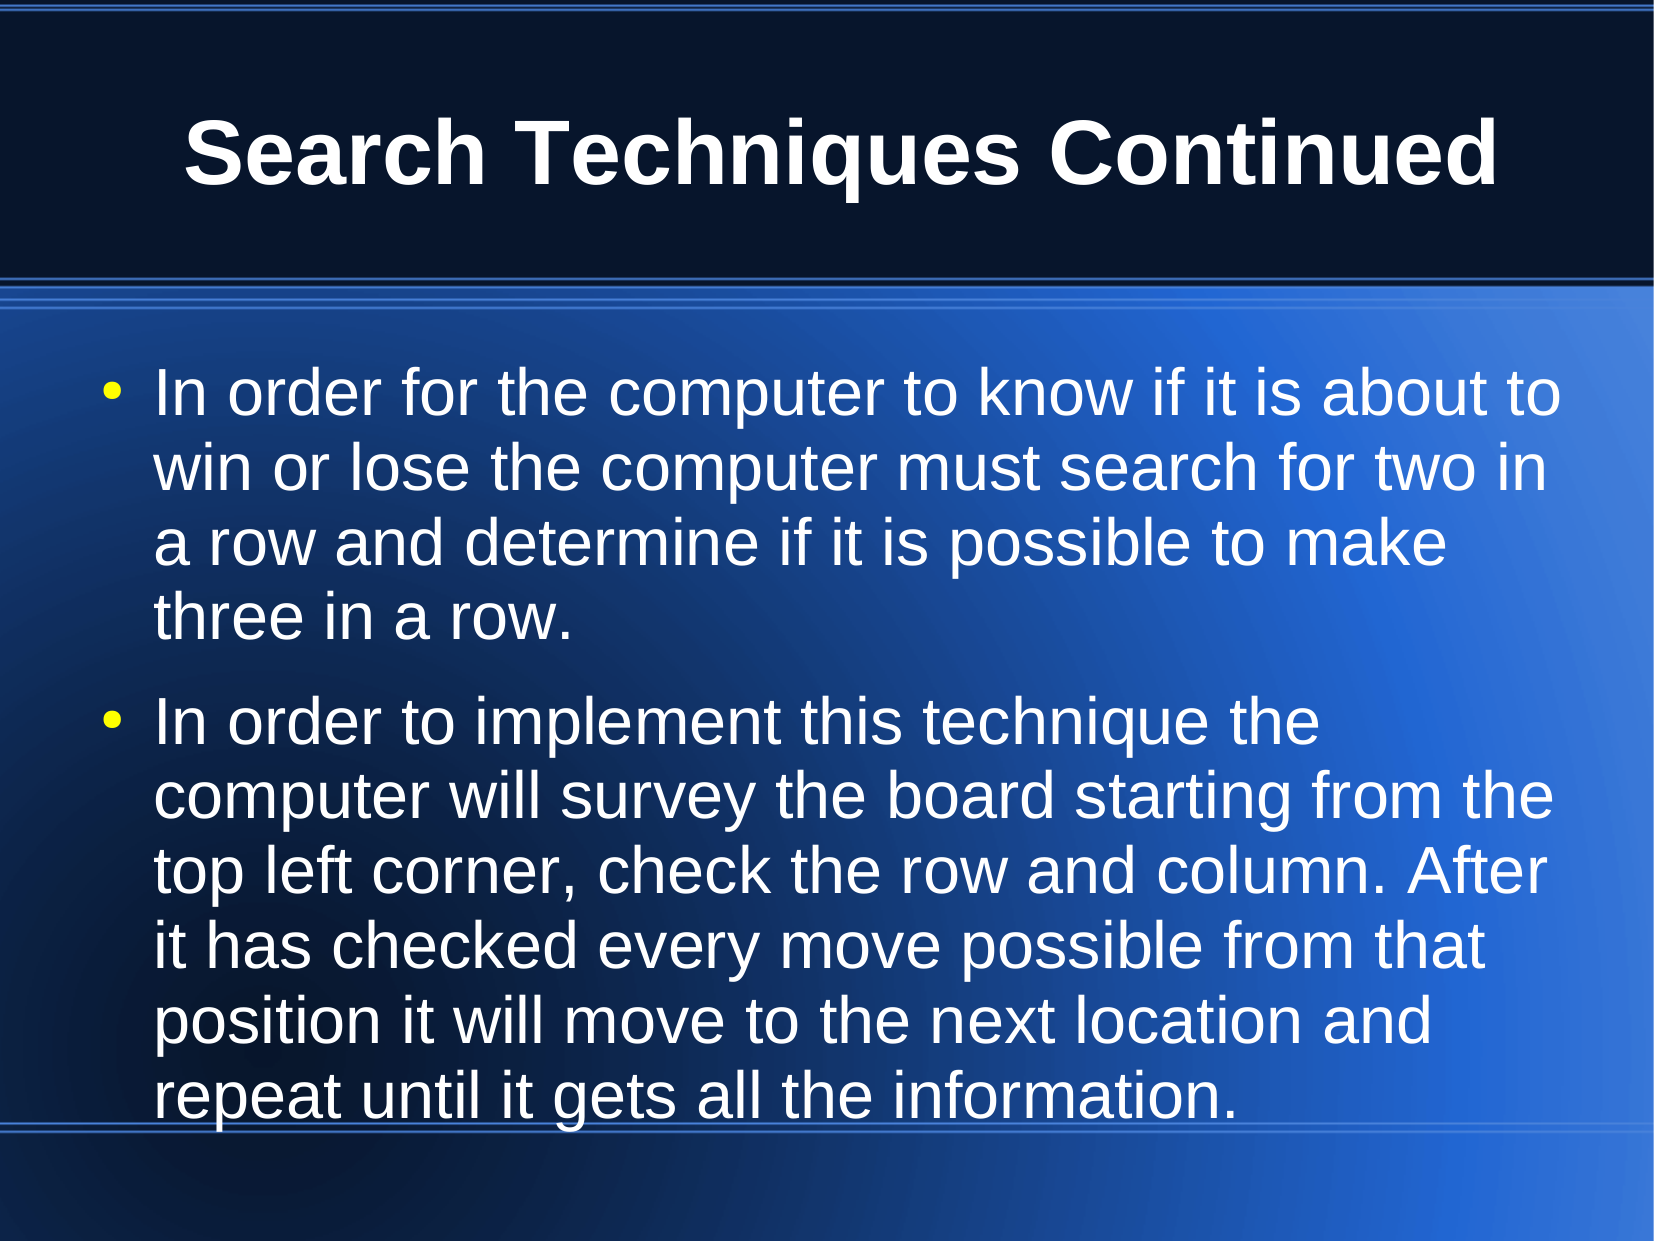

# Search Techniques Continued
In order for the computer to know if it is about to win or lose the computer must search for two in a row and determine if it is possible to make three in a row.
In order to implement this technique the computer will survey the board starting from the top left corner, check the row and column. After it has checked every move possible from that position it will move to the next location and repeat until it gets all the information.